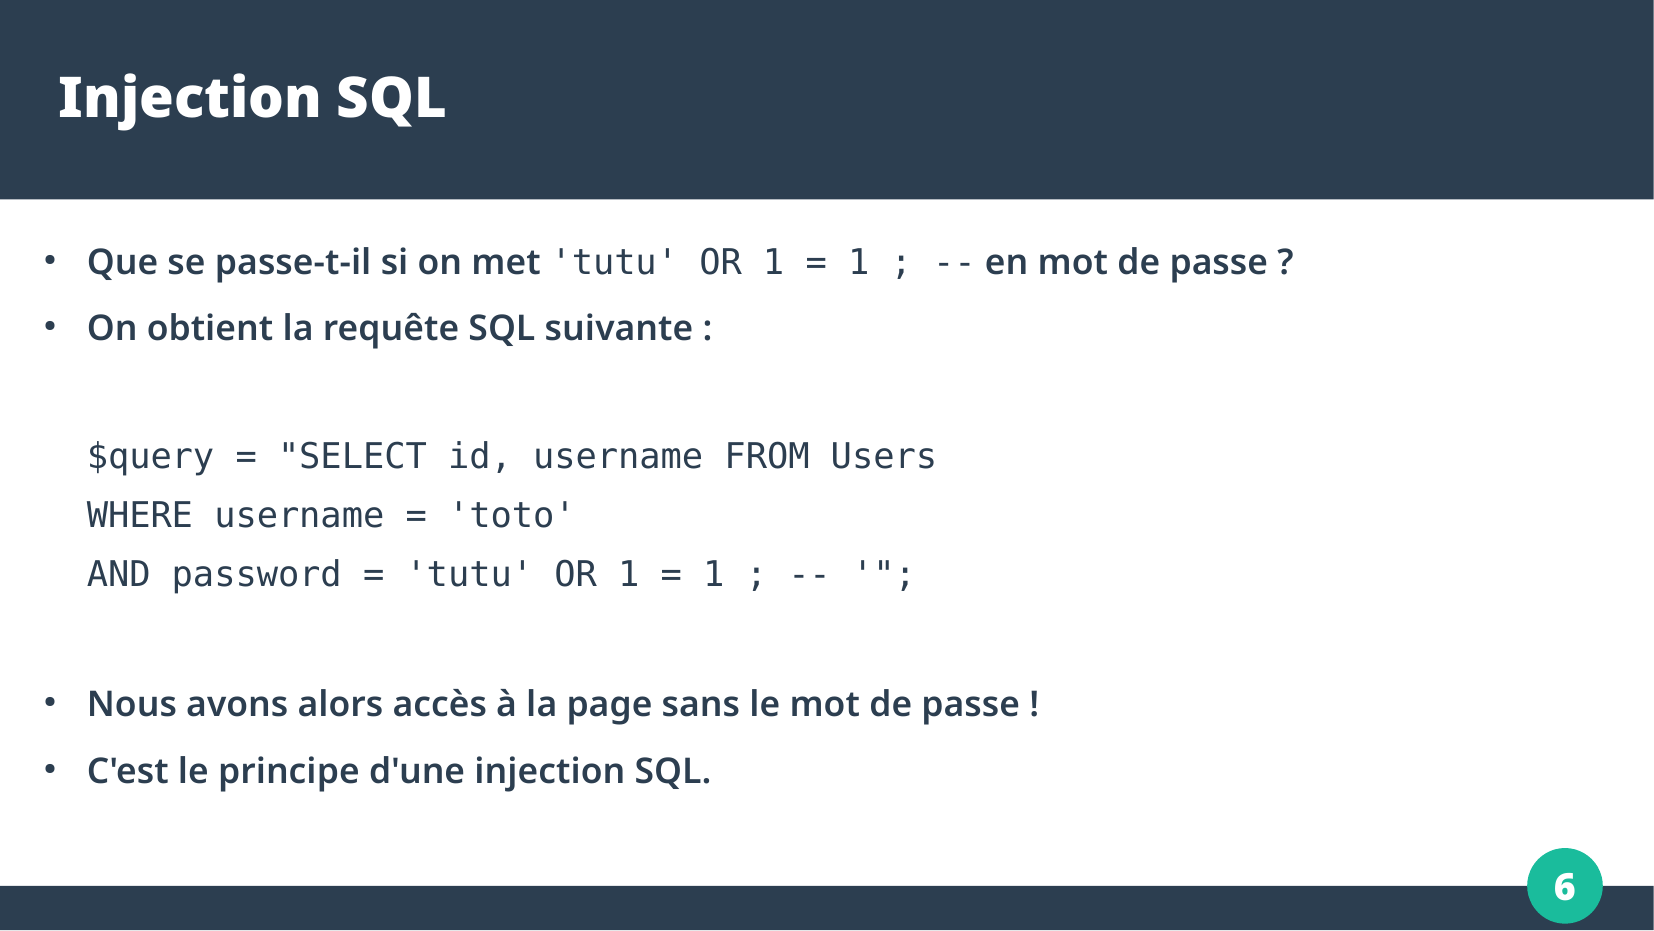

# Injection SQL
Que se passe-t-il si on met 'tutu' OR 1 = 1 ; -- en mot de passe ?
On obtient la requête SQL suivante :
$query = "SELECT id, username FROM Users
WHERE username = 'toto'
AND password = 'tutu' OR 1 = 1 ; -- '";
Nous avons alors accès à la page sans le mot de passe !
C'est le principe d'une injection SQL.